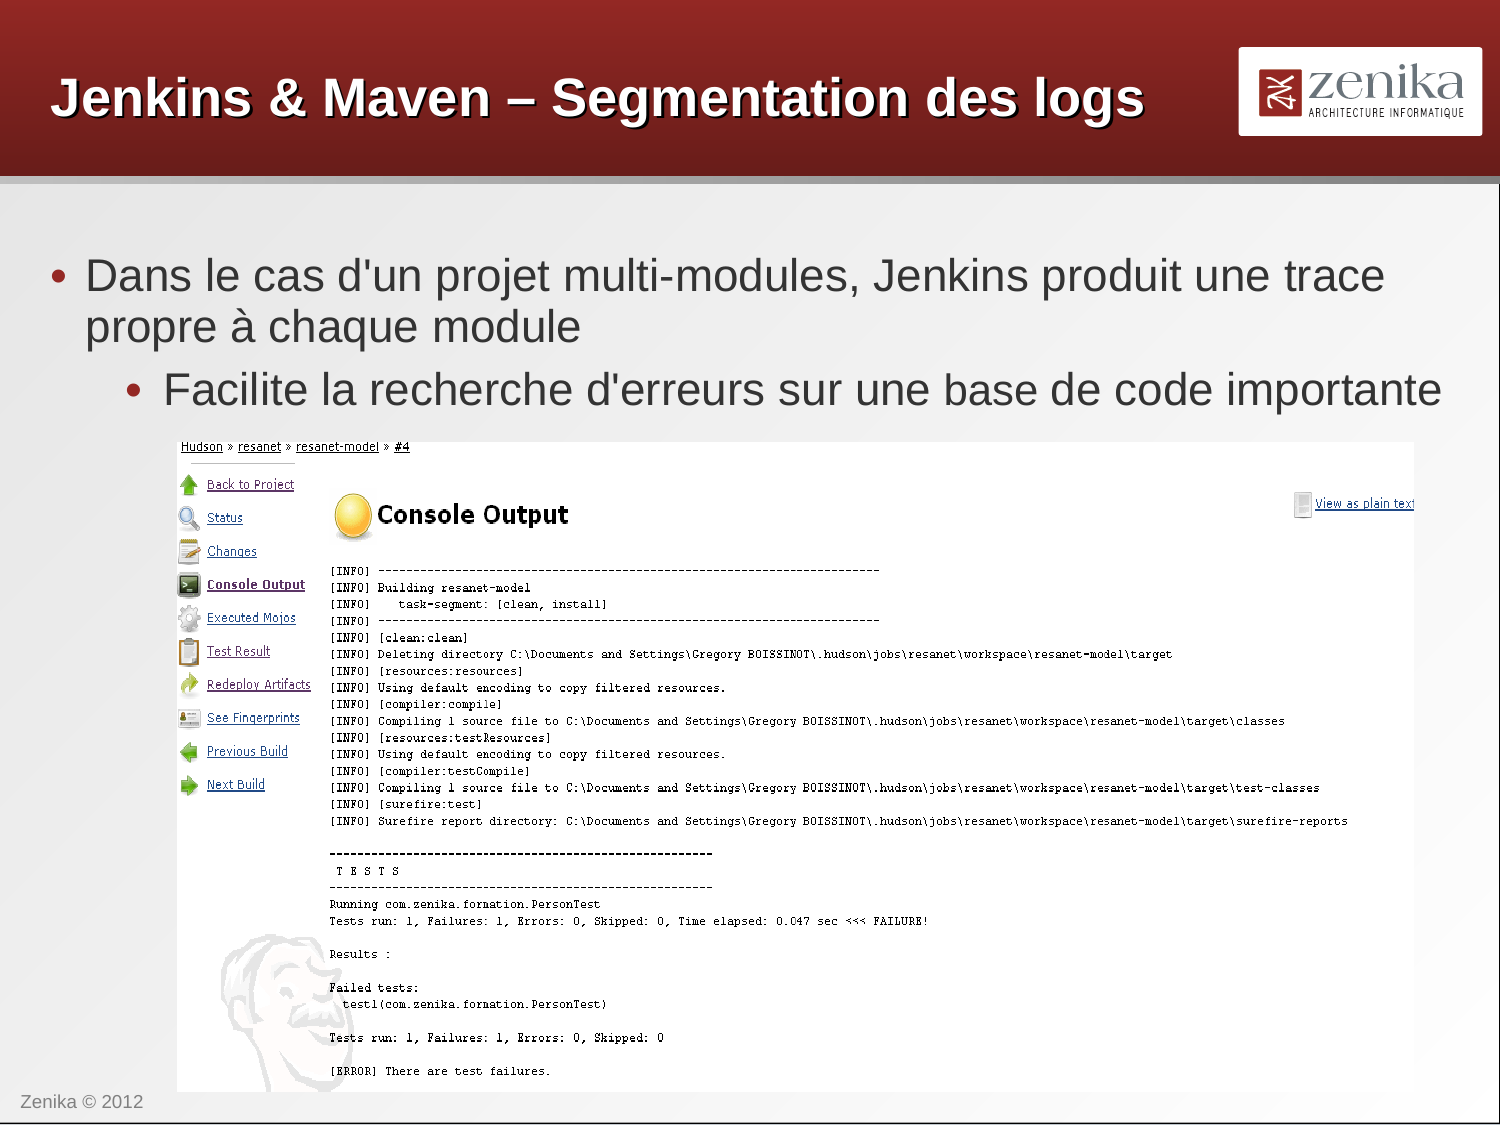

# Jenkins & Maven – Segmentation des logs
Dans le cas d'un projet multi-modules, Jenkins produit une trace propre à chaque module
Facilite la recherche d'erreurs sur une base de code importante